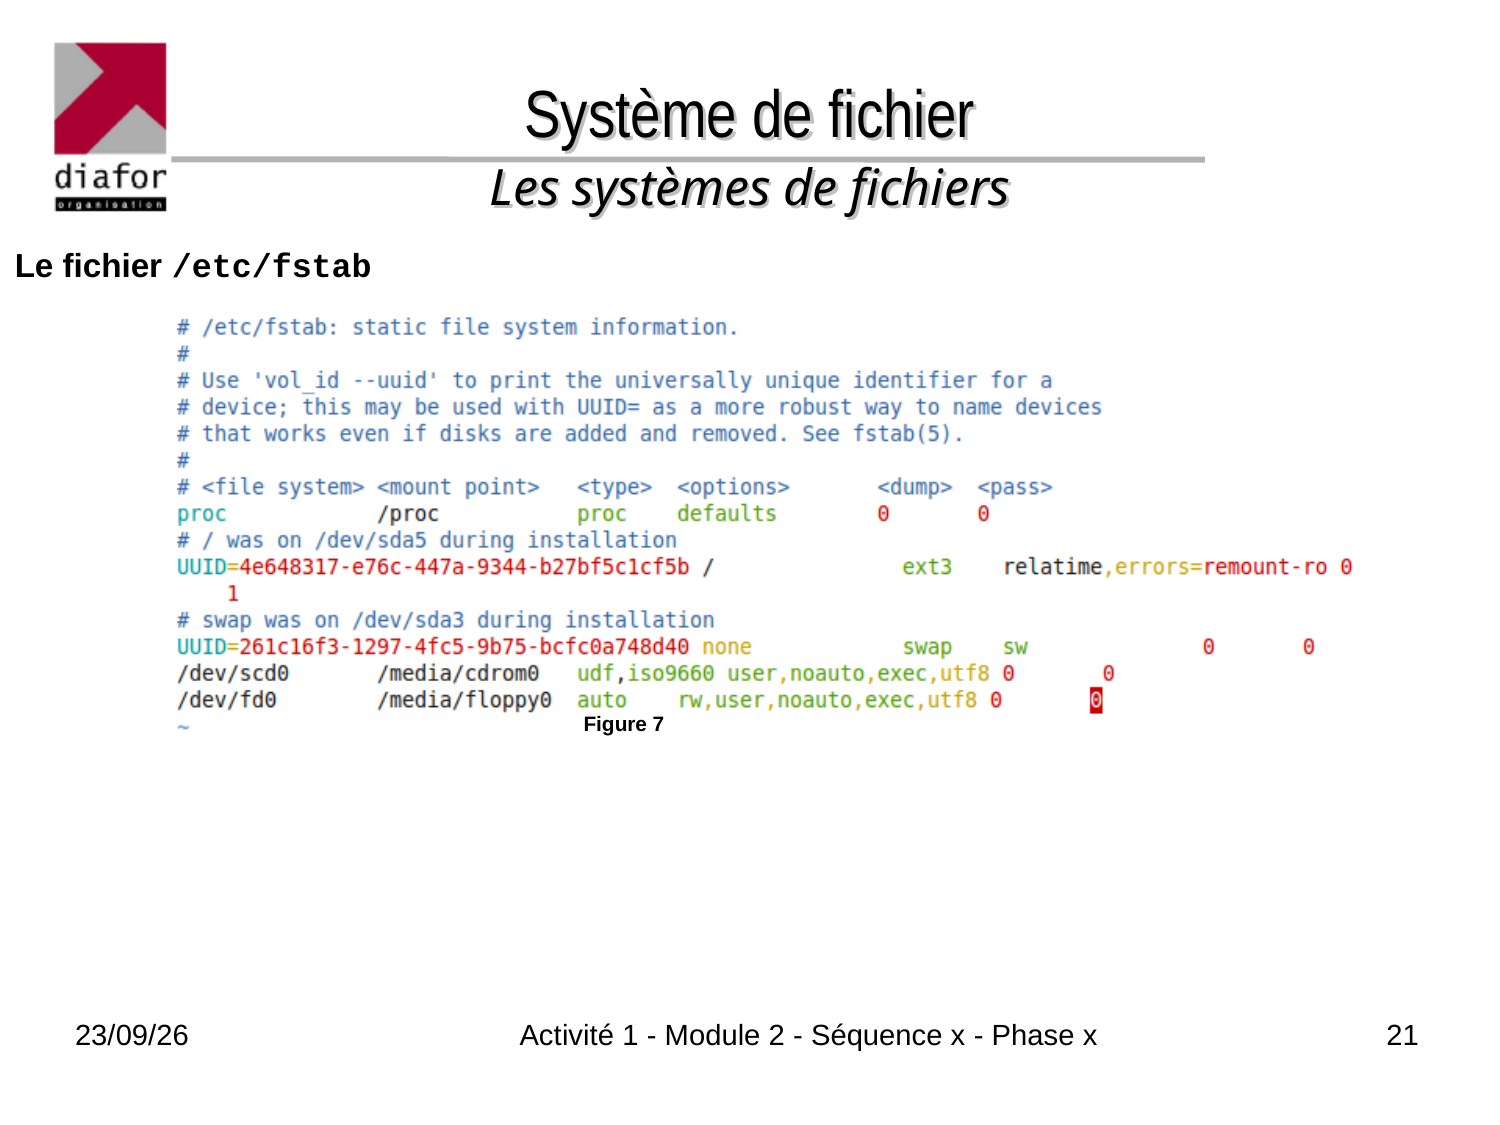

# Système de fichier Les systèmes de fichiers
Le fichier /etc/fstab
Figure 7
Activité 1 - Module 2 - Séquence x - Phase x
21